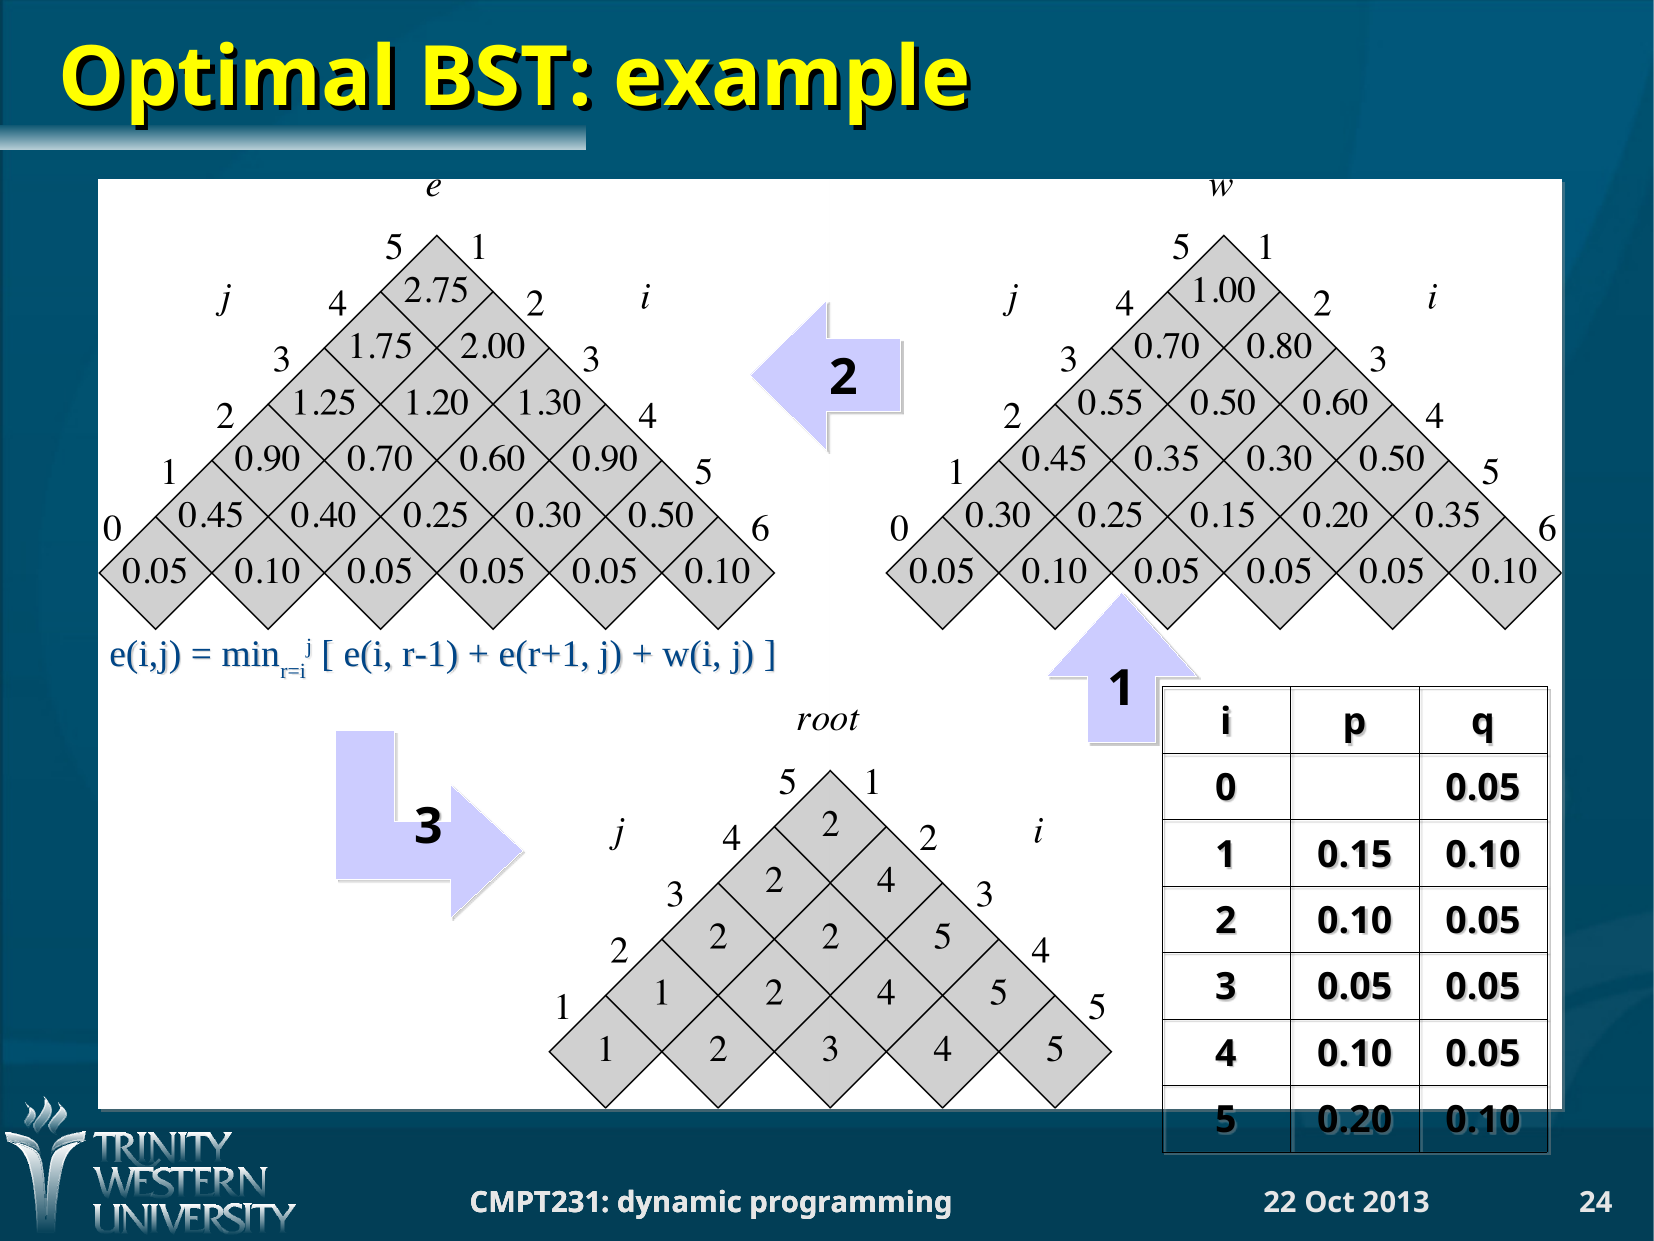

# Optimal BST: example
2
1
e(i,j) = minr=ij [ e(i, r-1) + e(r+1, j) + w(i, j) ]
| i | p | q |
| --- | --- | --- |
| 0 | | 0.05 |
| 1 | 0.15 | 0.10 |
| 2 | 0.10 | 0.05 |
| 3 | 0.05 | 0.05 |
| 4 | 0.10 | 0.05 |
| 5 | 0.20 | 0.10 |
3
CMPT231: dynamic programming
22 Oct 2013
24